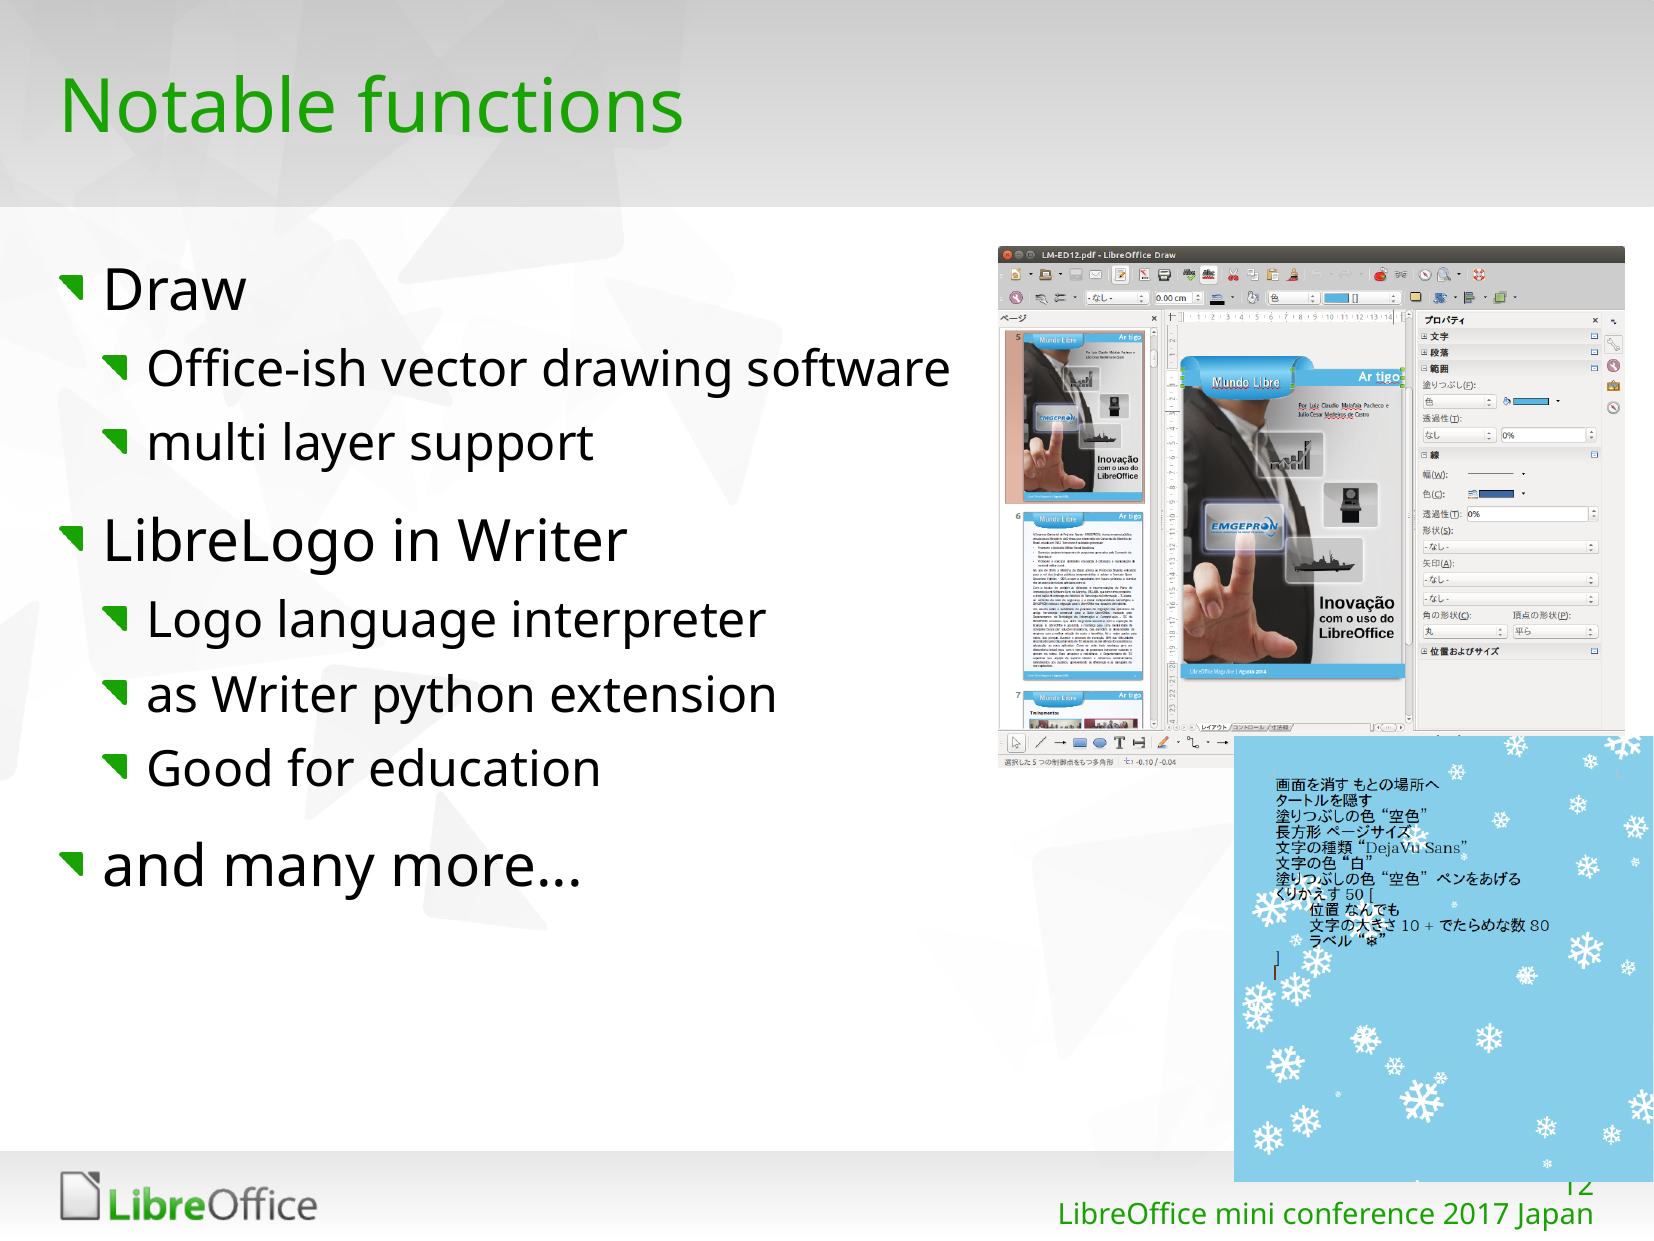

# Notable functions
Draw
Office-ish vector drawing software
multi layer support
LibreLogo in Writer
Logo language interpreter
as Writer python extension
Good for education
and many more...
12
 LibreOffice mini conference 2017 Japan